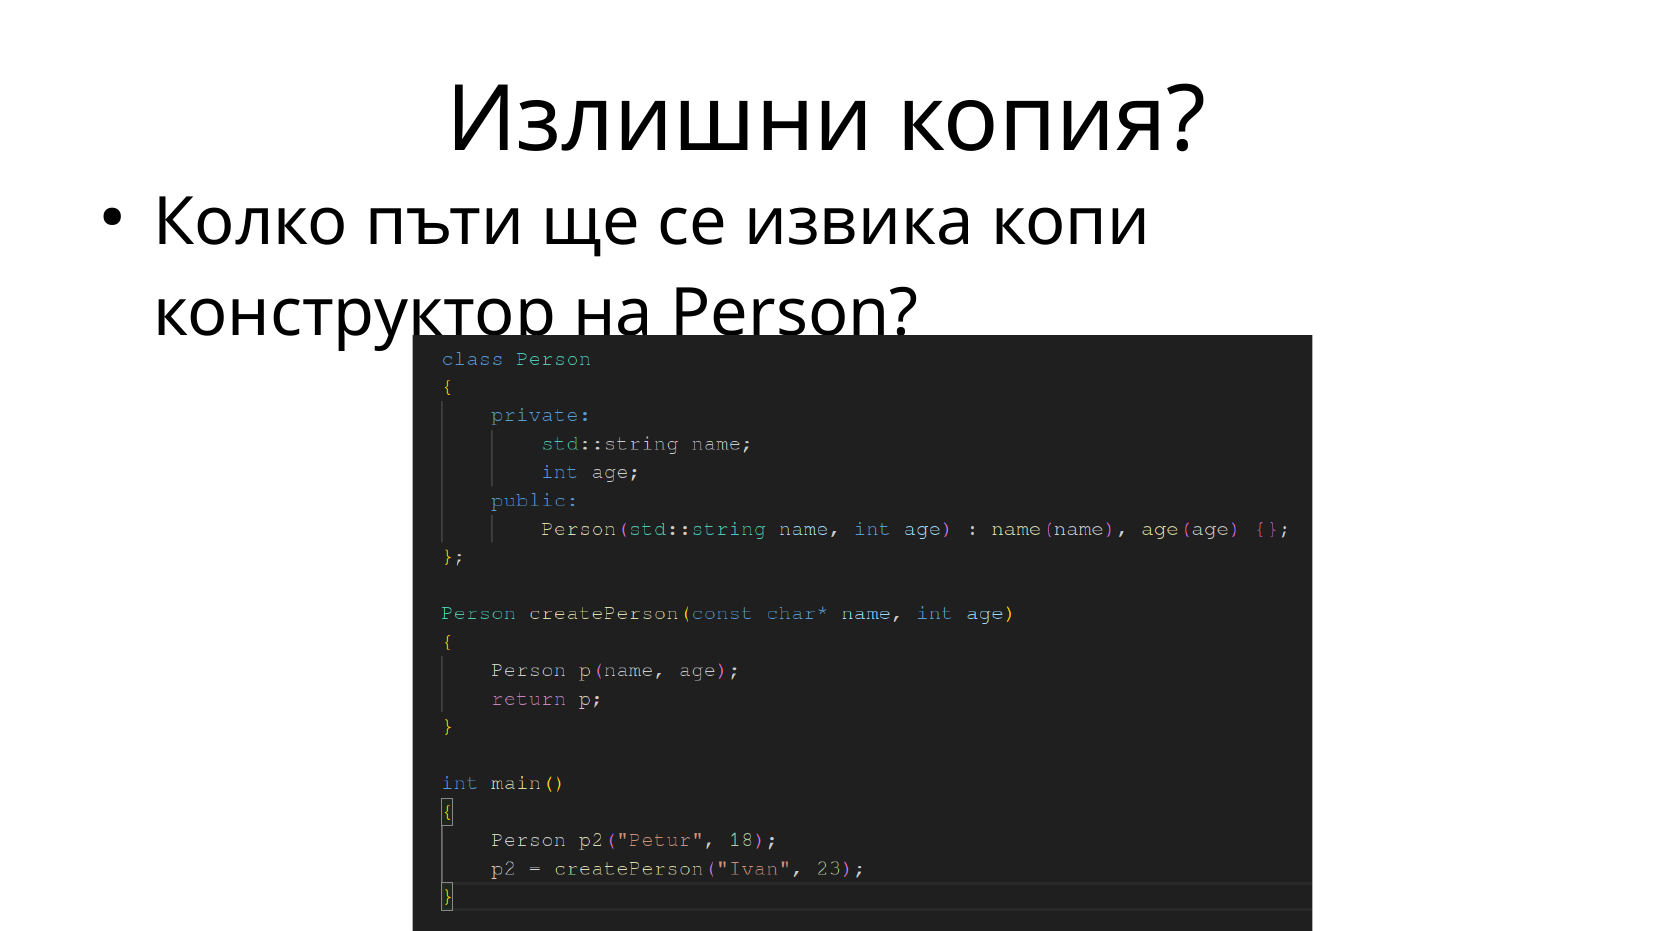

# Излишни копия?
Колко пъти ще се извика копи конструктор на Person?